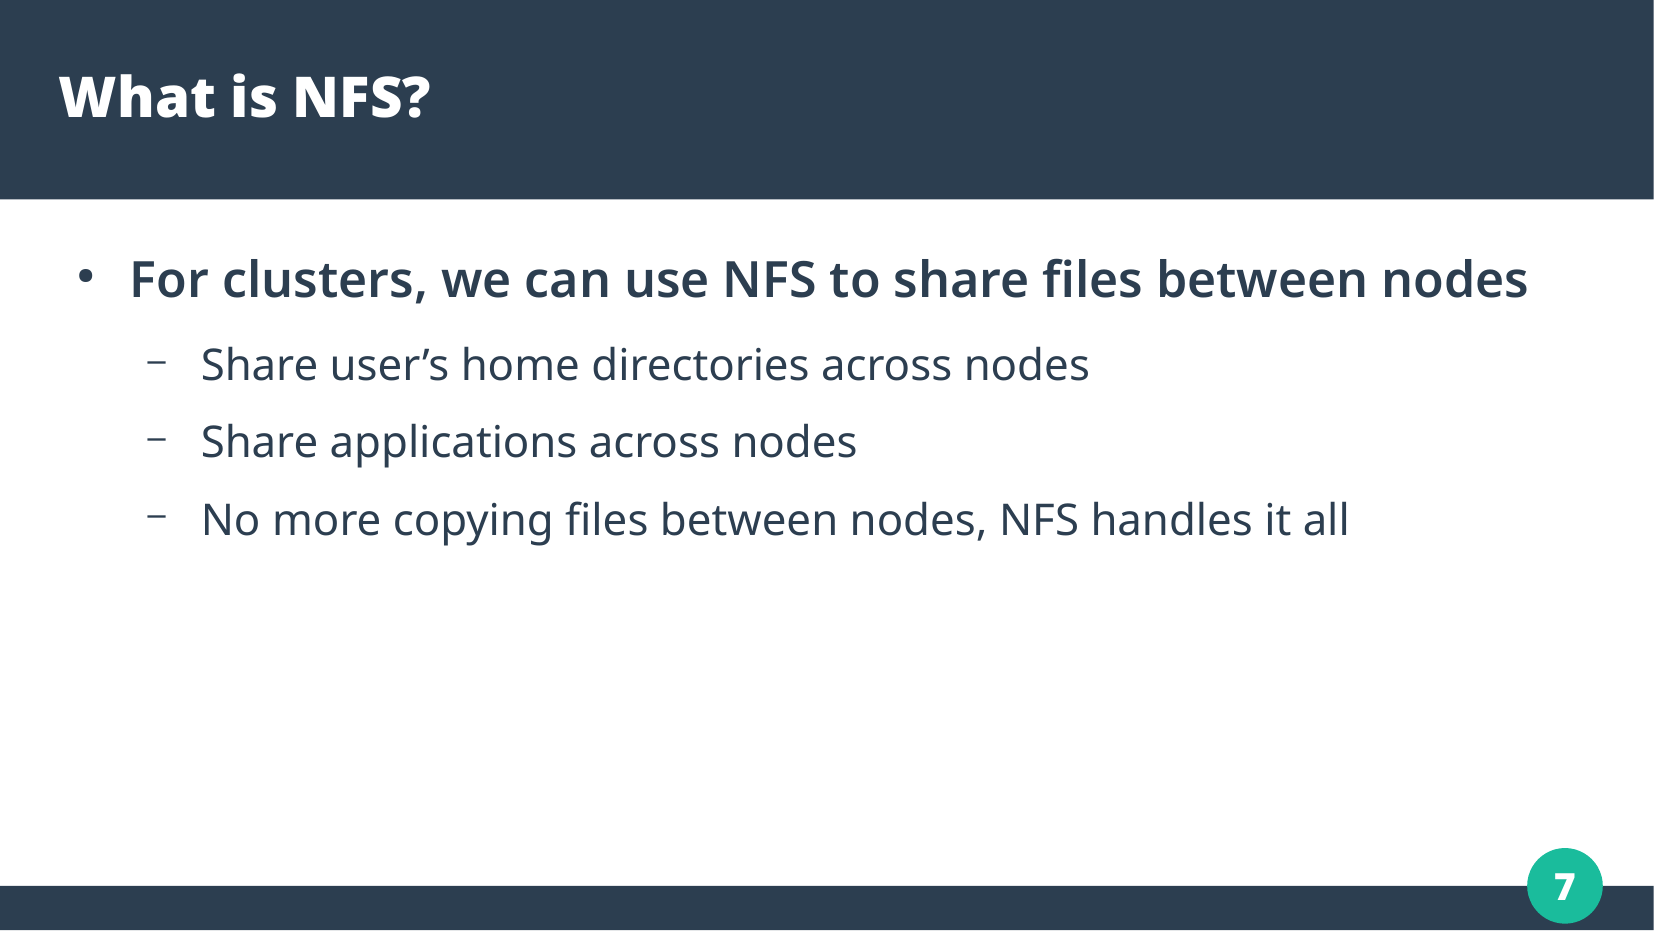

# What is NFS?
For clusters, we can use NFS to share files between nodes
Share user’s home directories across nodes
Share applications across nodes
No more copying files between nodes, NFS handles it all